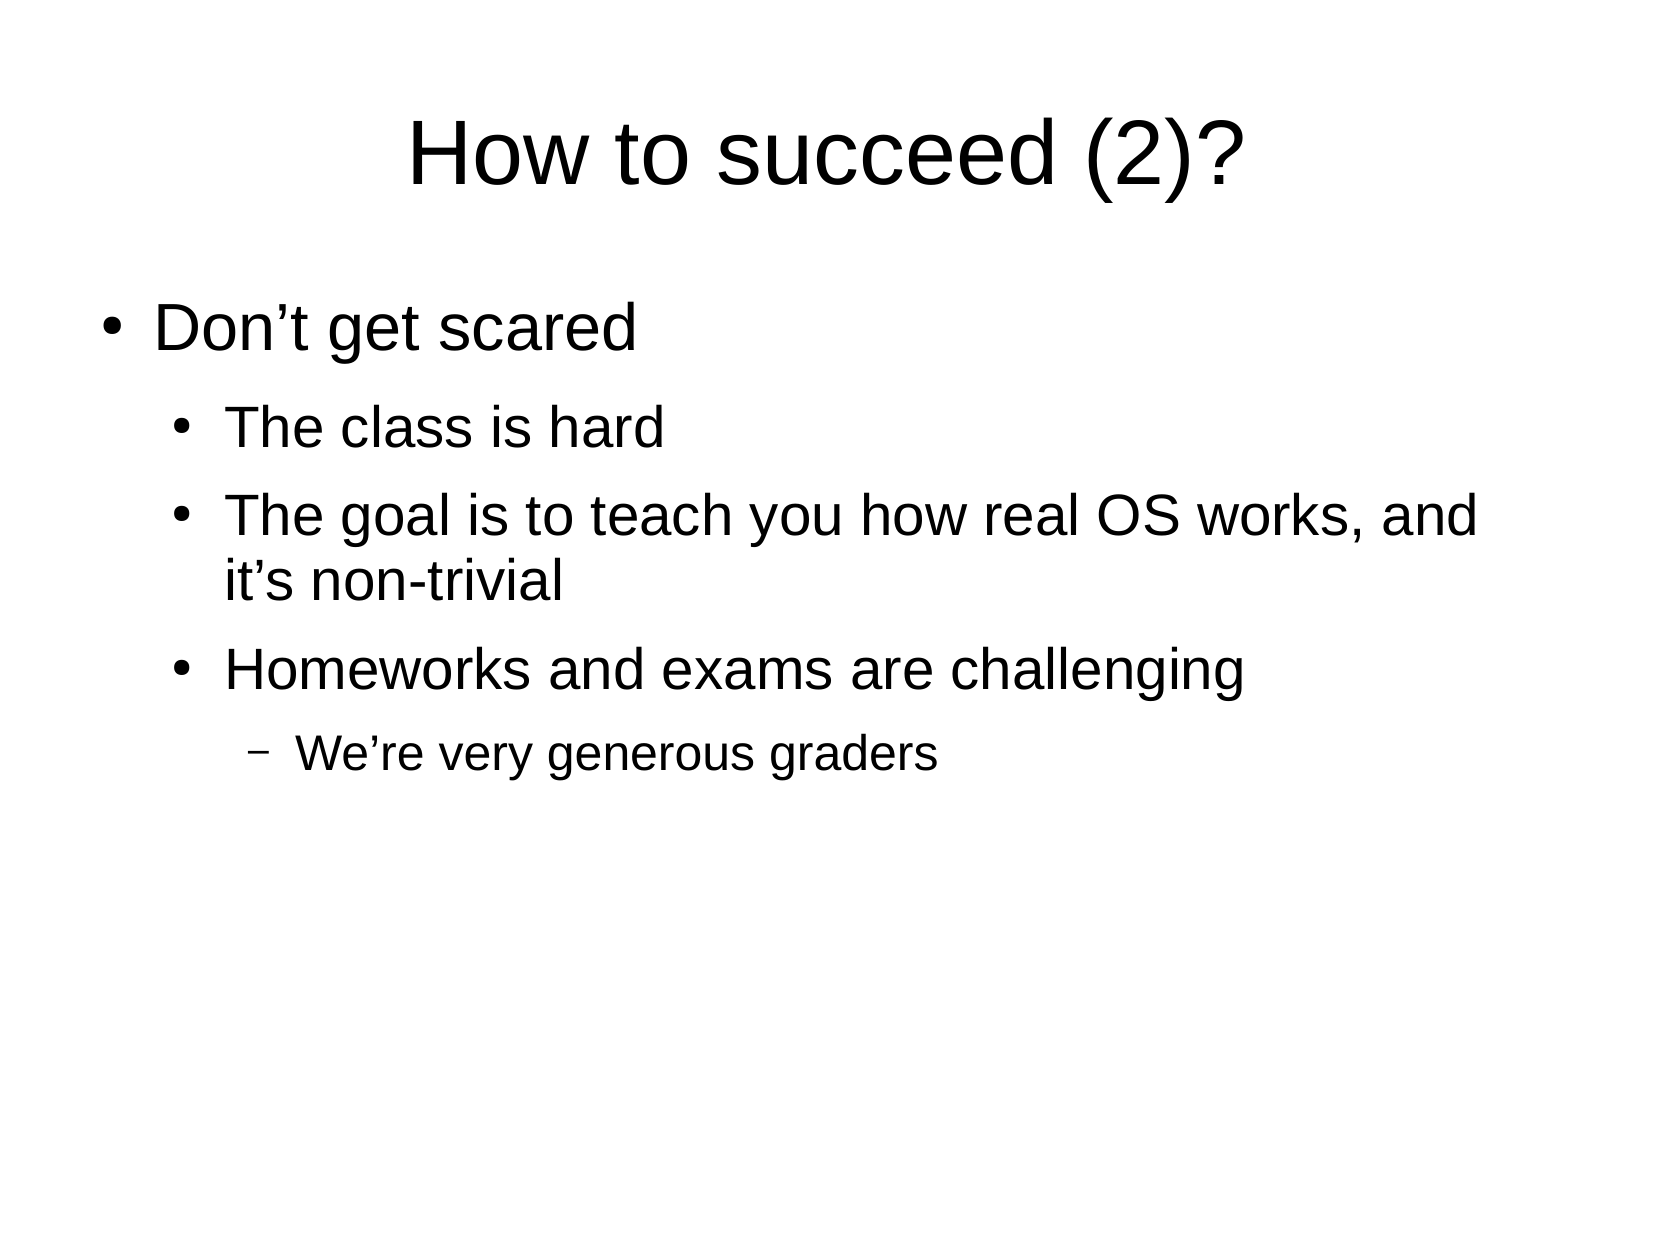

# How to succeed (2)?
Don’t get scared
The class is hard
The goal is to teach you how real OS works, and it’s non-trivial
Homeworks and exams are challenging
We’re very generous graders